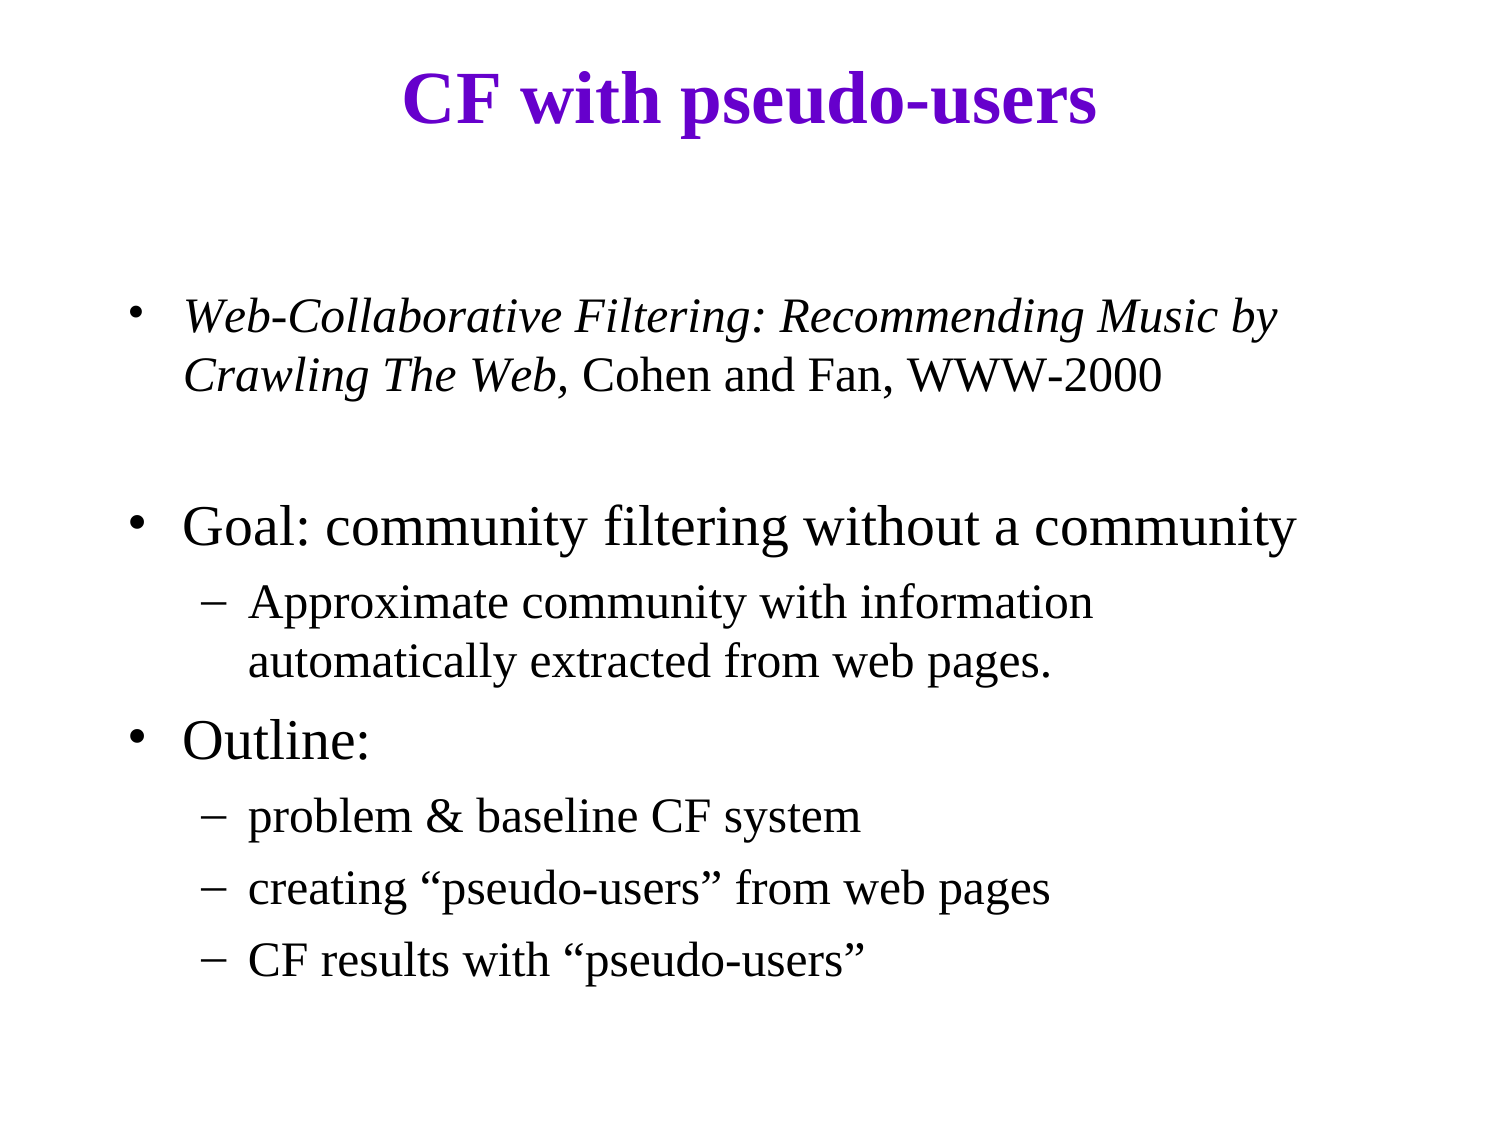

# CF with pseudo-users
Web-Collaborative Filtering: Recommending Music by Crawling The Web, Cohen and Fan, WWW-2000
Goal: community filtering without a community
Approximate community with information automatically extracted from web pages.
Outline:
problem & baseline CF system
creating “pseudo-users” from web pages
CF results with “pseudo-users”